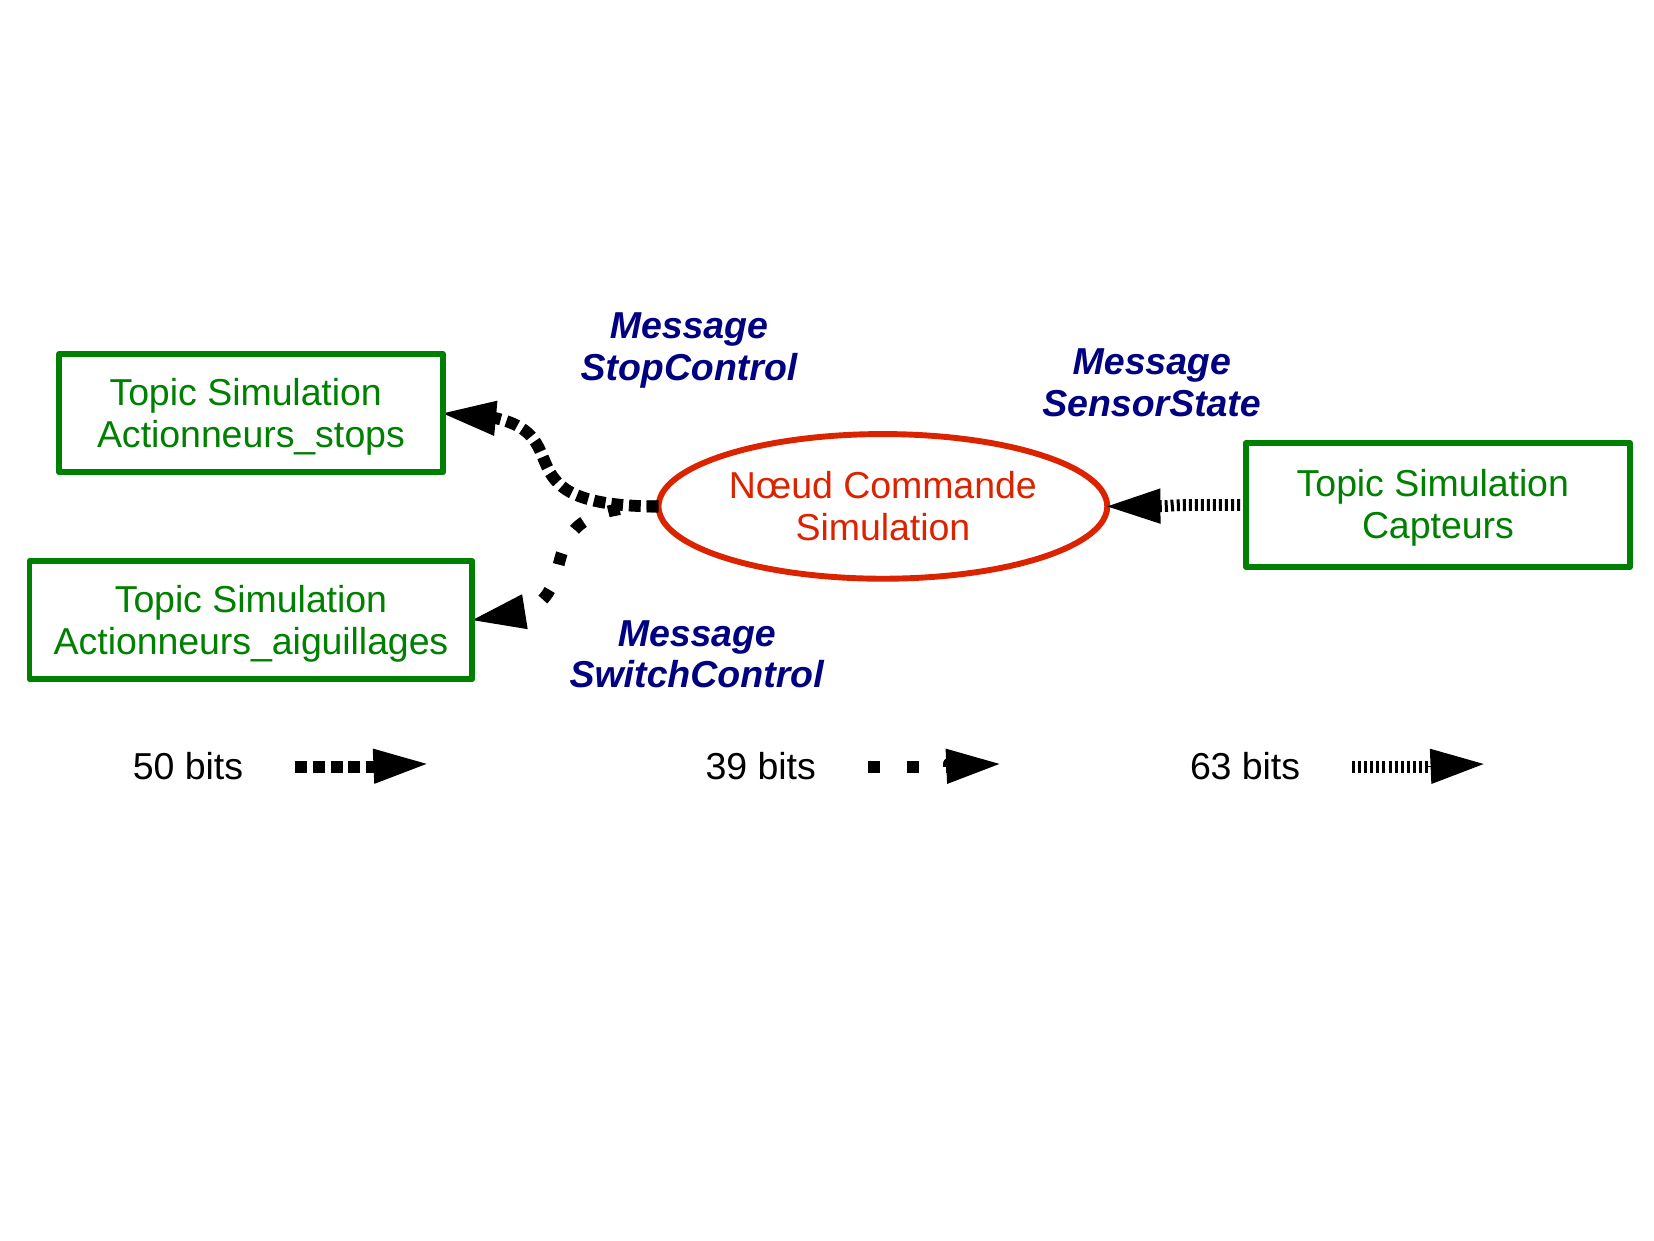

Message StopControl
Message SensorState
Topic Simulation
Actionneurs_stops
Nœud Commande
Simulation
Topic Simulation
Capteurs
Topic Simulation
Actionneurs_aiguillages
Message SwitchControl
50 bits
39 bits
63 bits